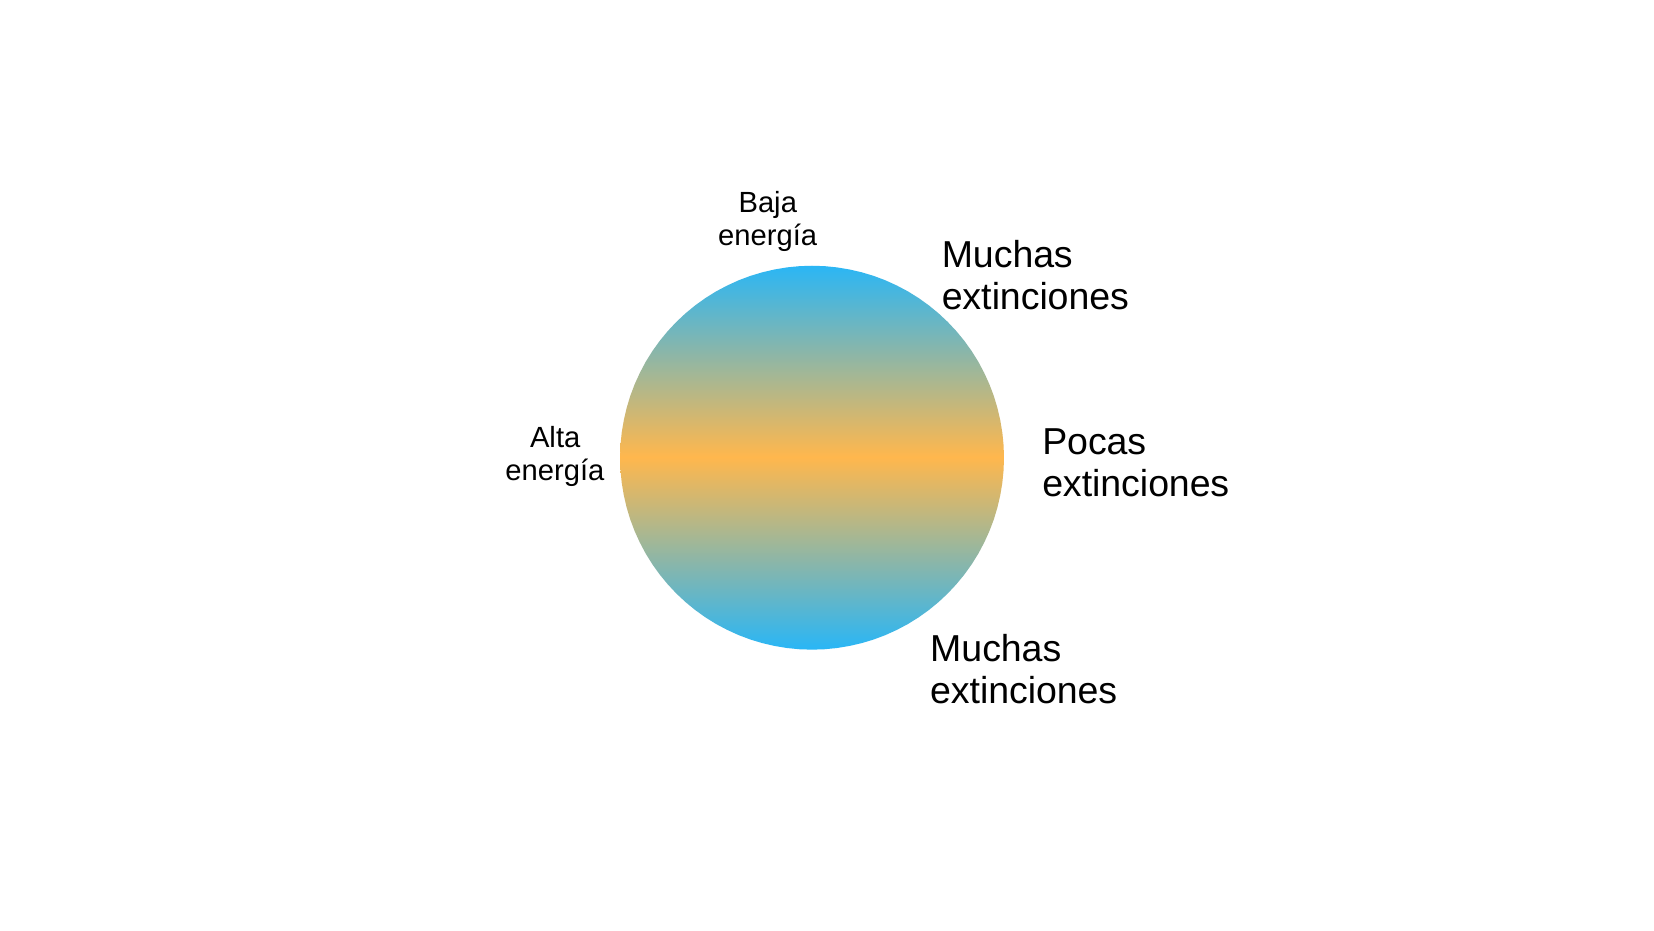

Baja energía
Muchas extinciones
Alta energía
Pocas extinciones
Muchas extinciones